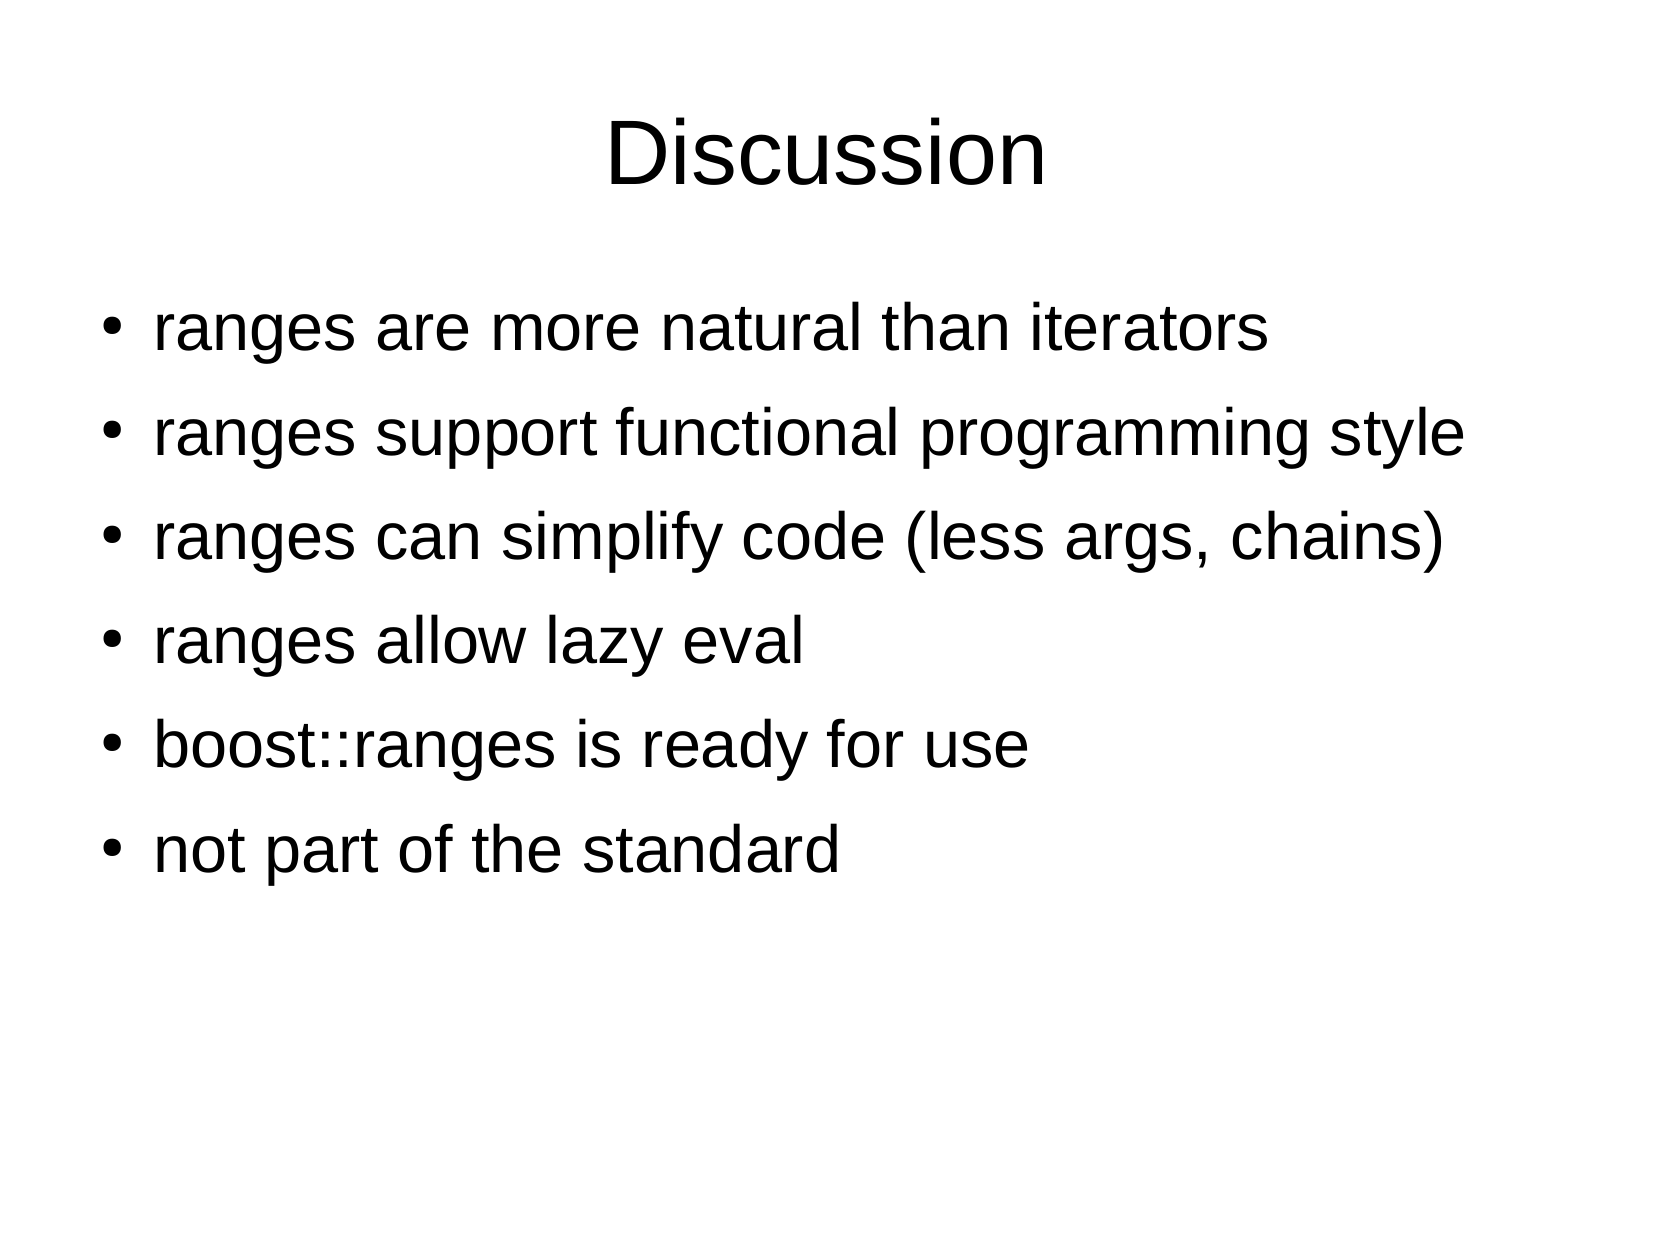

# Discussion
ranges are more natural than iterators
ranges support functional programming style
ranges can simplify code (less args, chains)
ranges allow lazy eval
boost::ranges is ready for use
not part of the standard